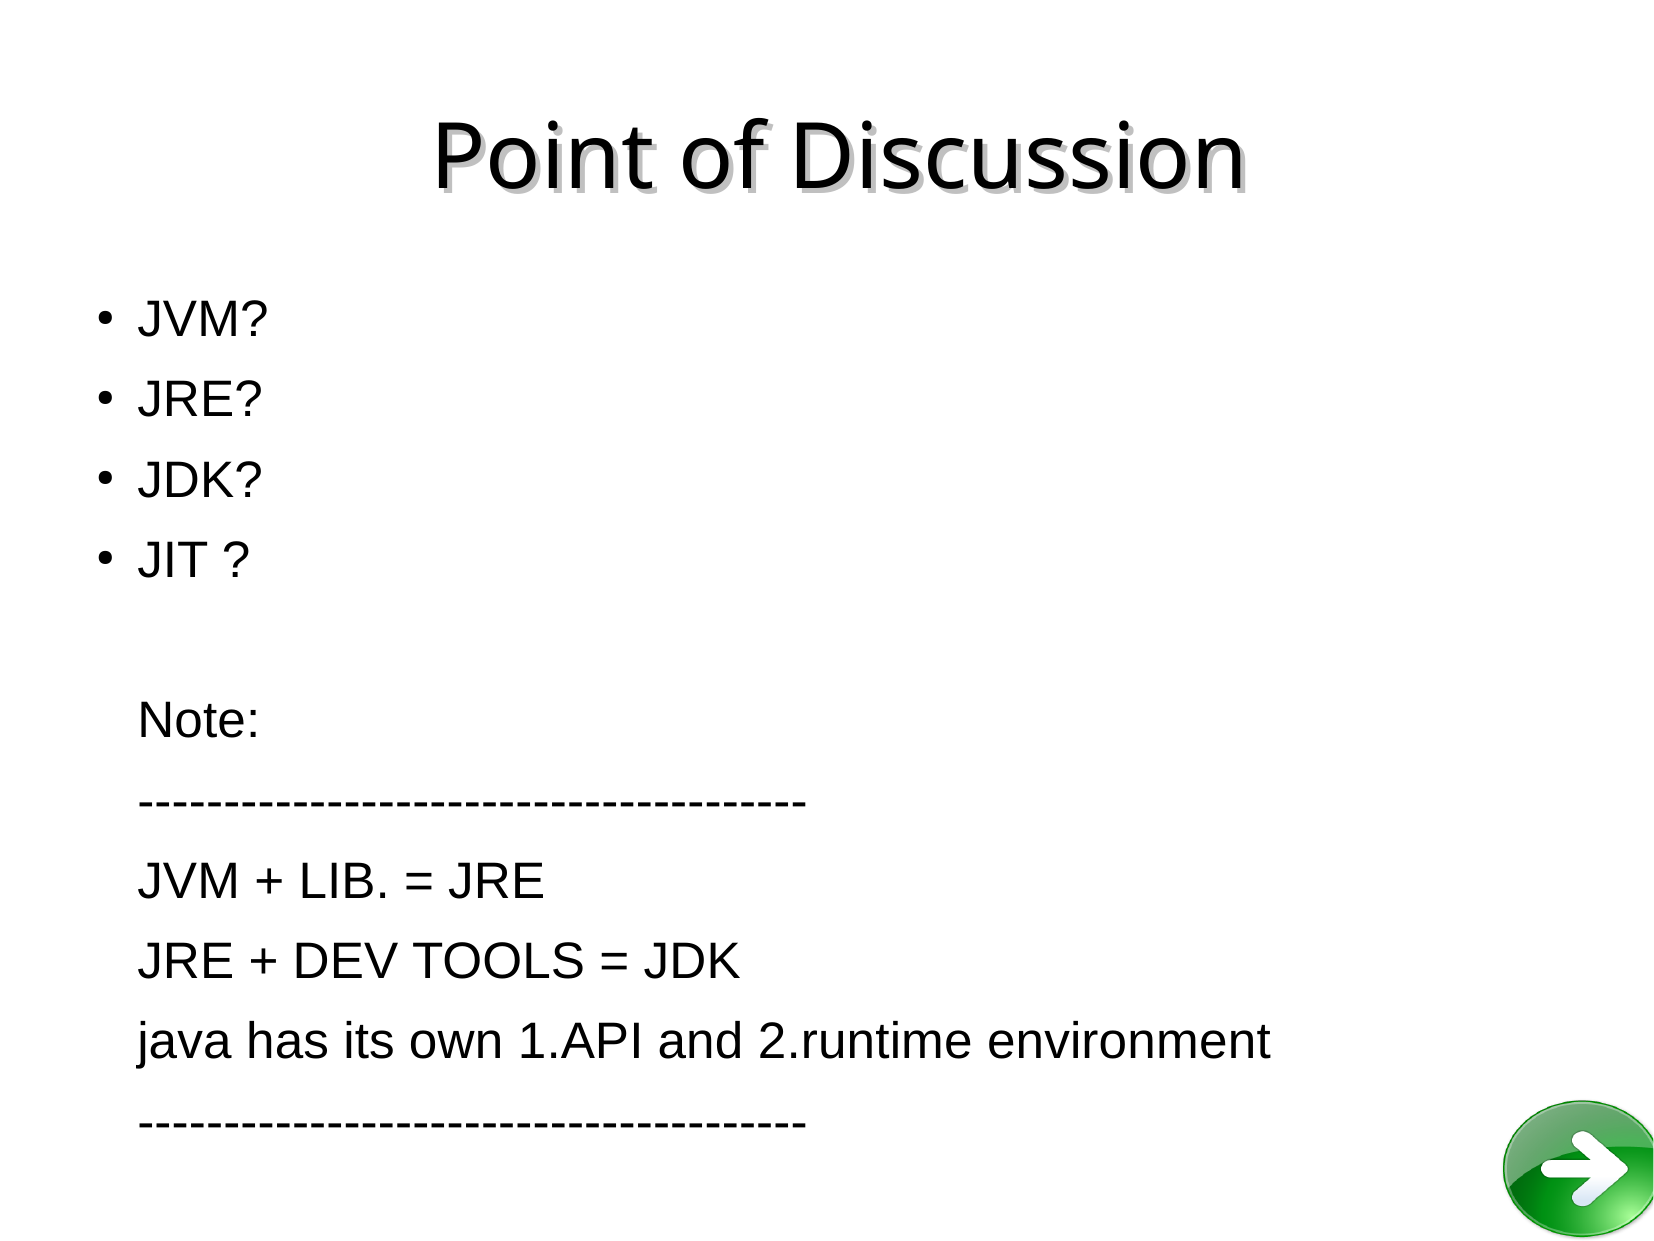

# Point of Discussion
JVM?
JRE?
JDK?
JIT ?
Note:
---------------------------------------
JVM + LIB. = JRE
JRE + DEV TOOLS = JDK
java has its own 1.API and 2.runtime environment
---------------------------------------